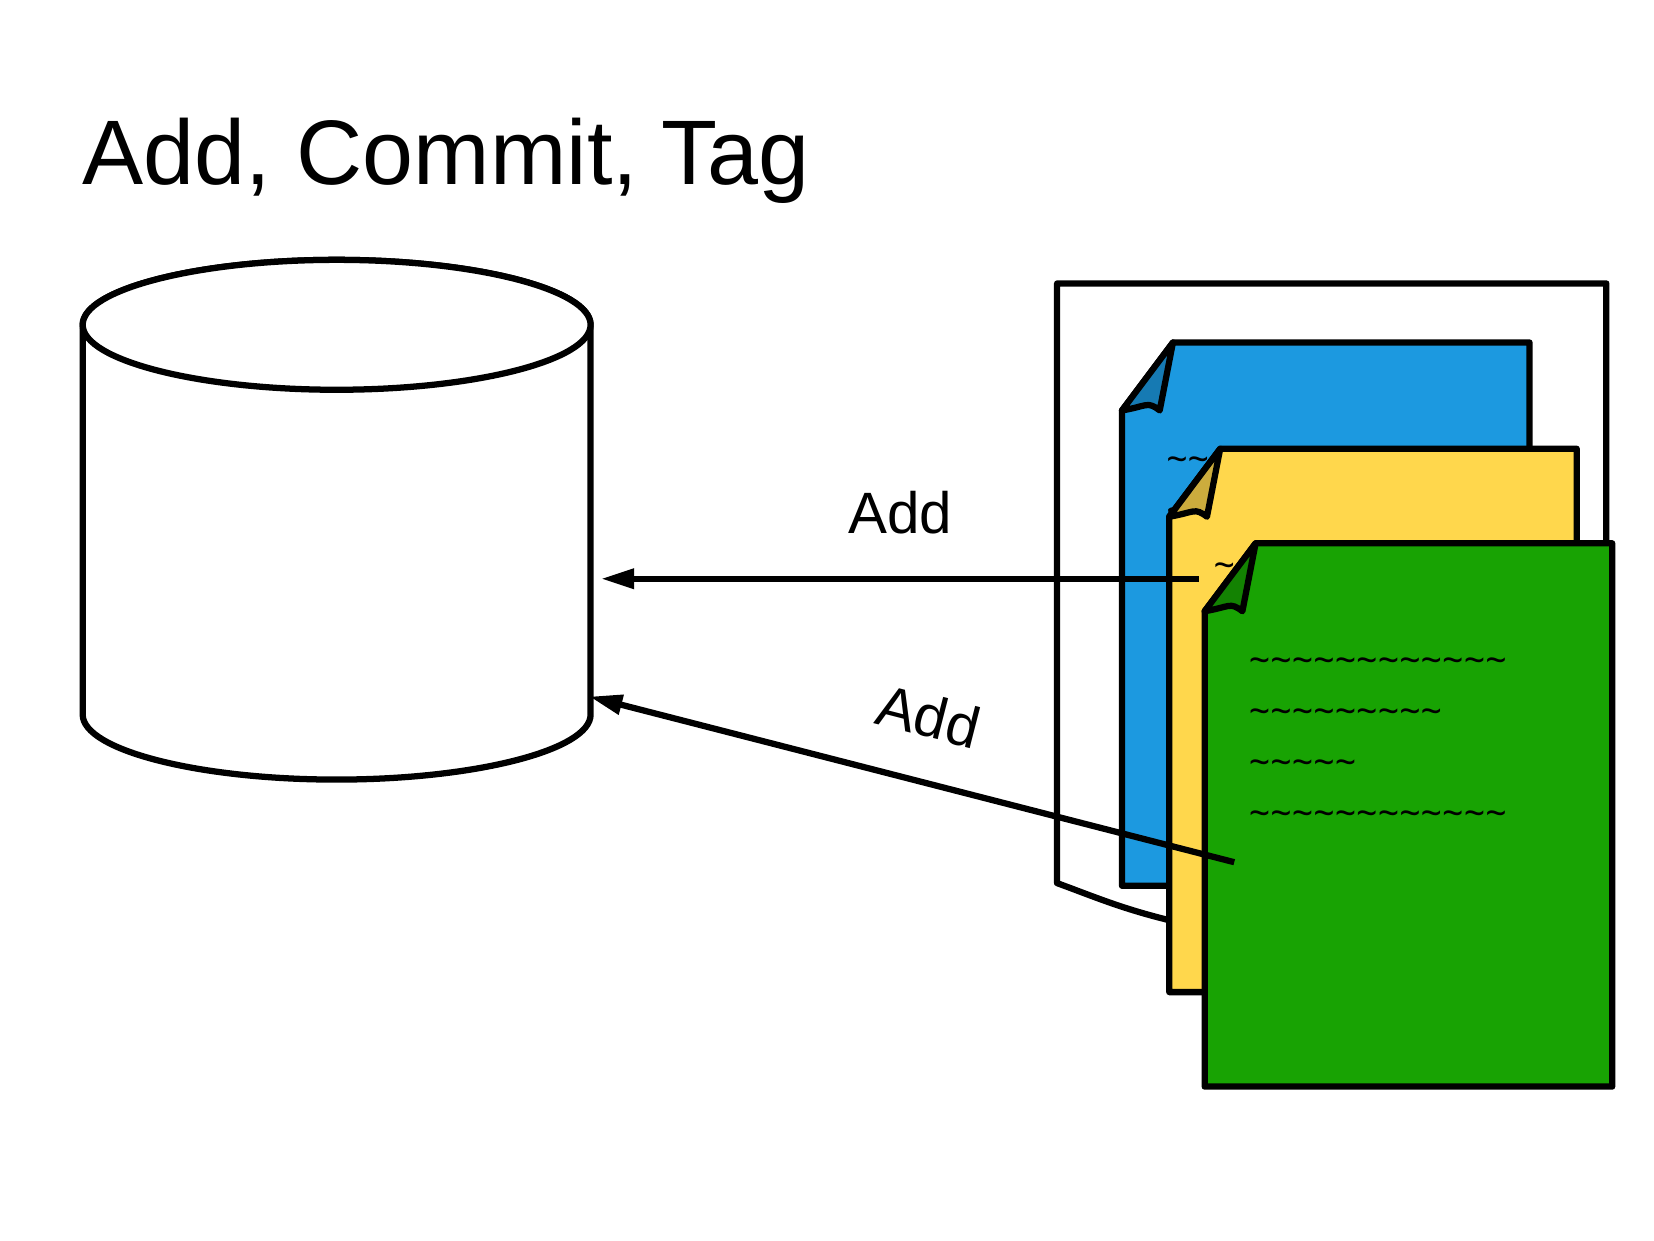

# Add, Commit, Tag
~~~~~~~~~~~~
~~~~~~~~~
~~~~~
~~~~~~~~~~~~
~~~~~~~~~~~~
~~~~~~~~~
~~~~~
~~~~~~~~~~~~
~~~~~~~~~~~~
~~~~~~~~~
~~~~~
~~~~~~~~~~~~
Add
Add